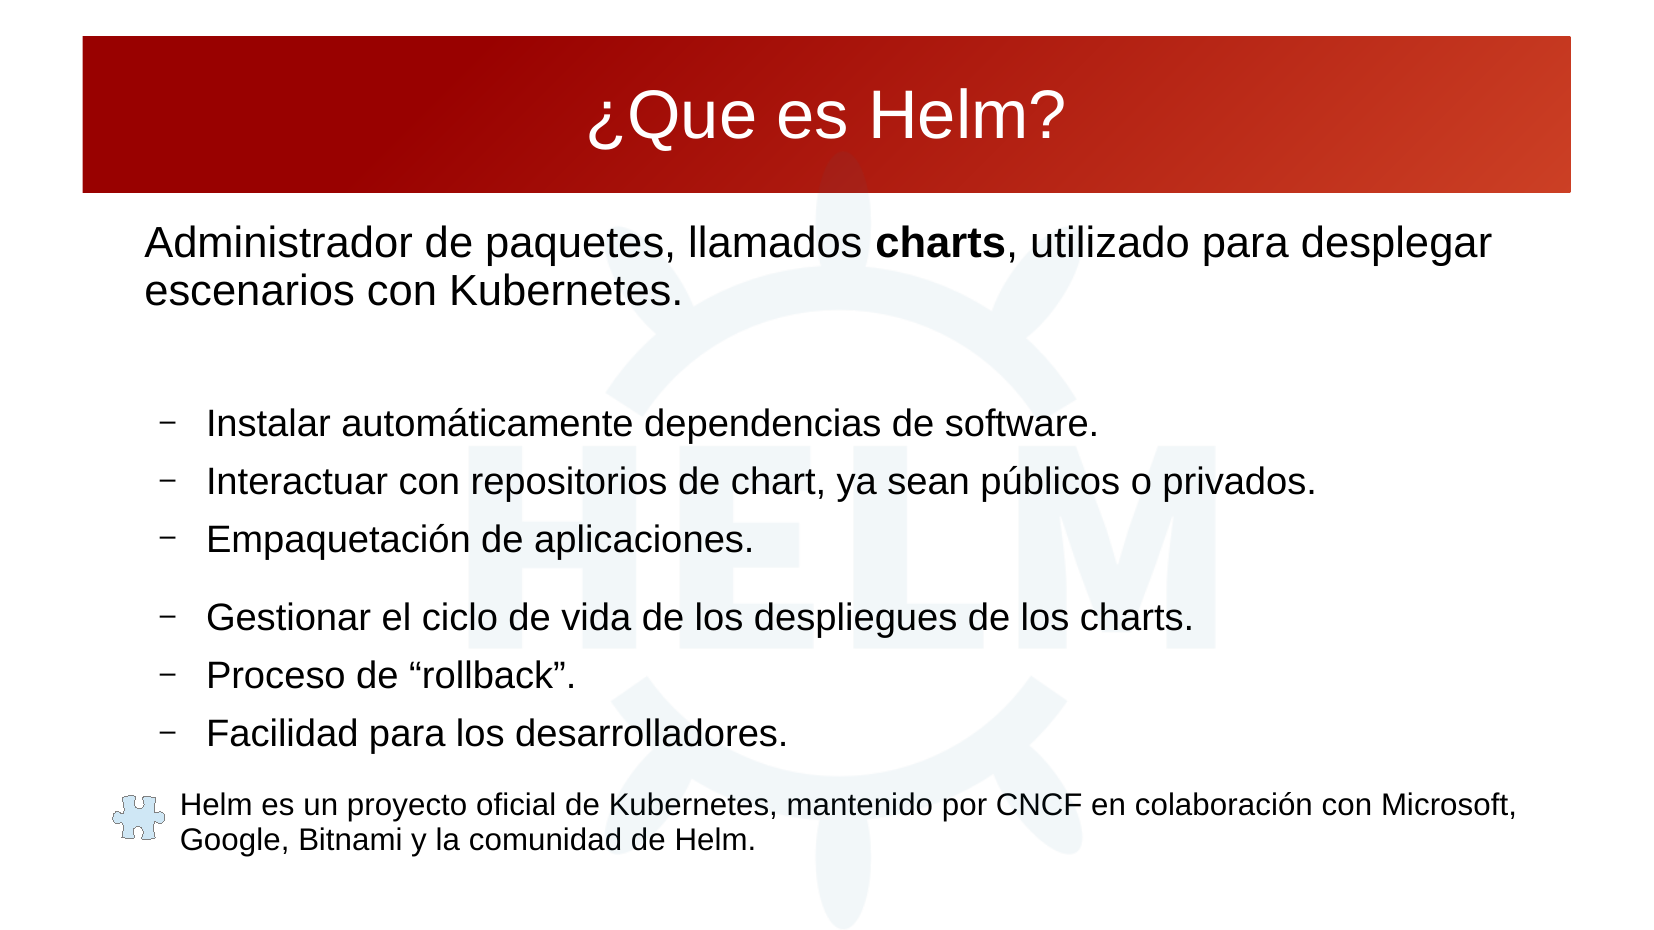

# ¿Que es Helm?
Administrador de paquetes, llamados charts, utilizado para desplegar escenarios con Kubernetes.
Instalar automáticamente dependencias de software.
Interactuar con repositorios de chart, ya sean públicos o privados.
Empaquetación de aplicaciones.
Gestionar el ciclo de vida de los despliegues de los charts.
Proceso de “rollback”.
Facilidad para los desarrolladores.
Helm es un proyecto oficial de Kubernetes, mantenido por CNCF en colaboración con Microsoft, Google, Bitnami y la comunidad de Helm.